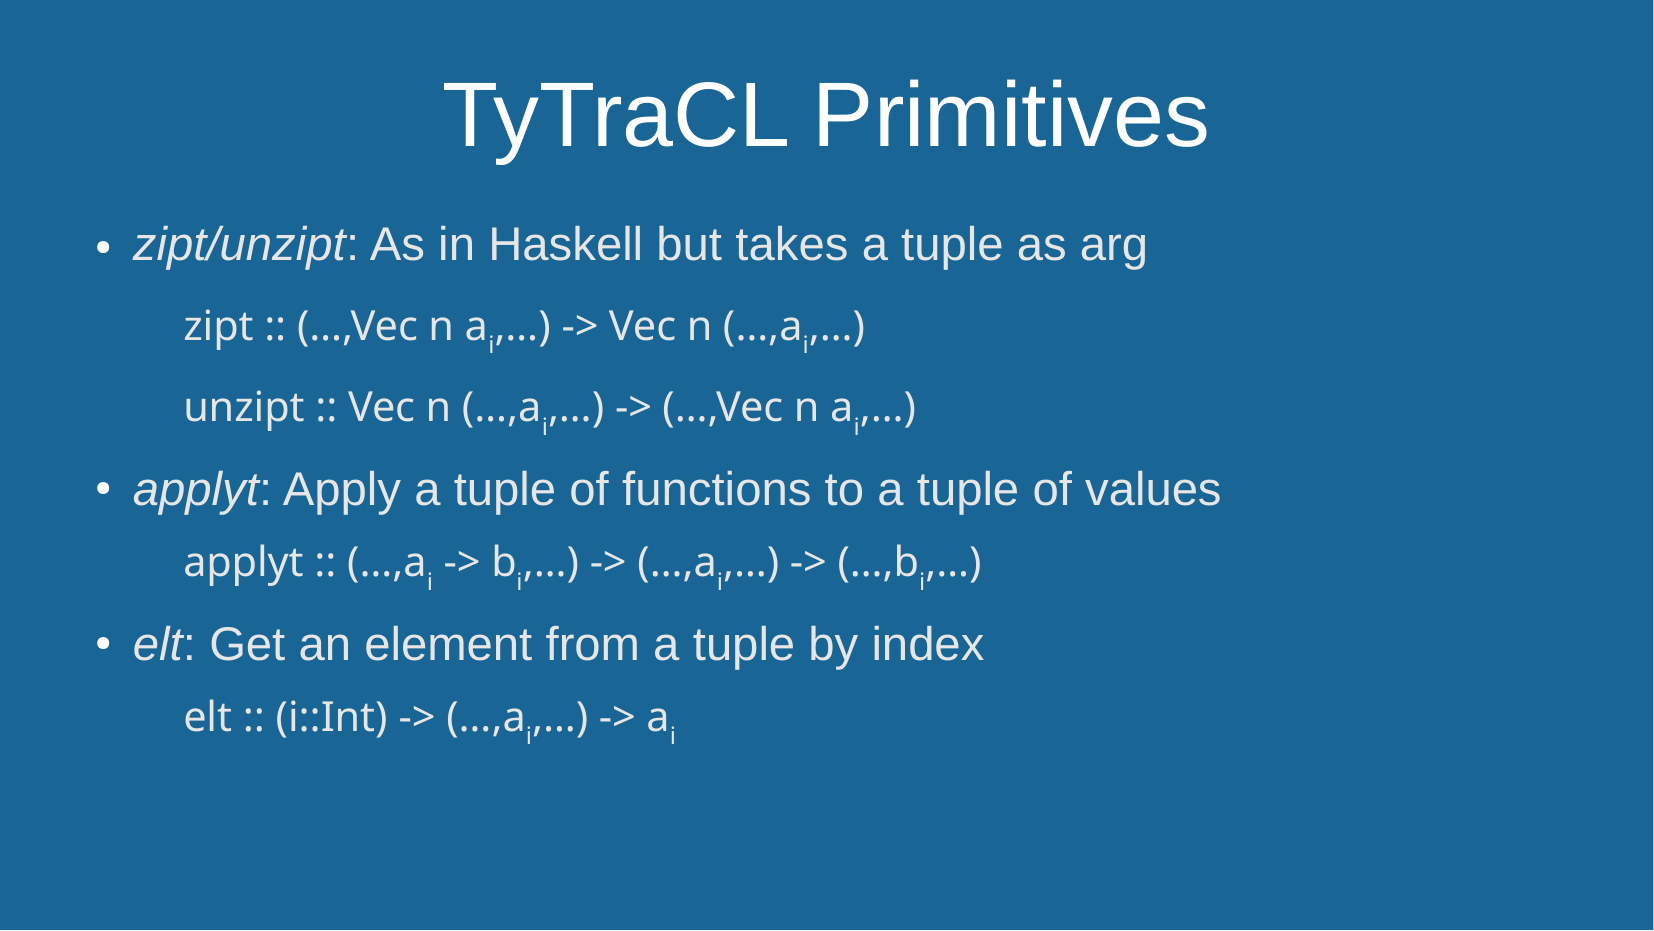

# TyTraCL Primitives
﻿zipt/unzipt: As in Haskell but takes a tuple as arg
zipt :: (…,Vec n ai,…) -> Vec n (…,ai,…)
unzipt :: Vec n (…,ai,…) -> (…,Vec n ai,…)
applyt: Apply a tuple of functions to a tuple of values
applyt :: (…,ai -> bi,…) -> (…,ai,…) -> (…,bi,…)
elt: Get an element from a tuple by index
elt :: (i::Int) -> (…,ai,…) -> ai